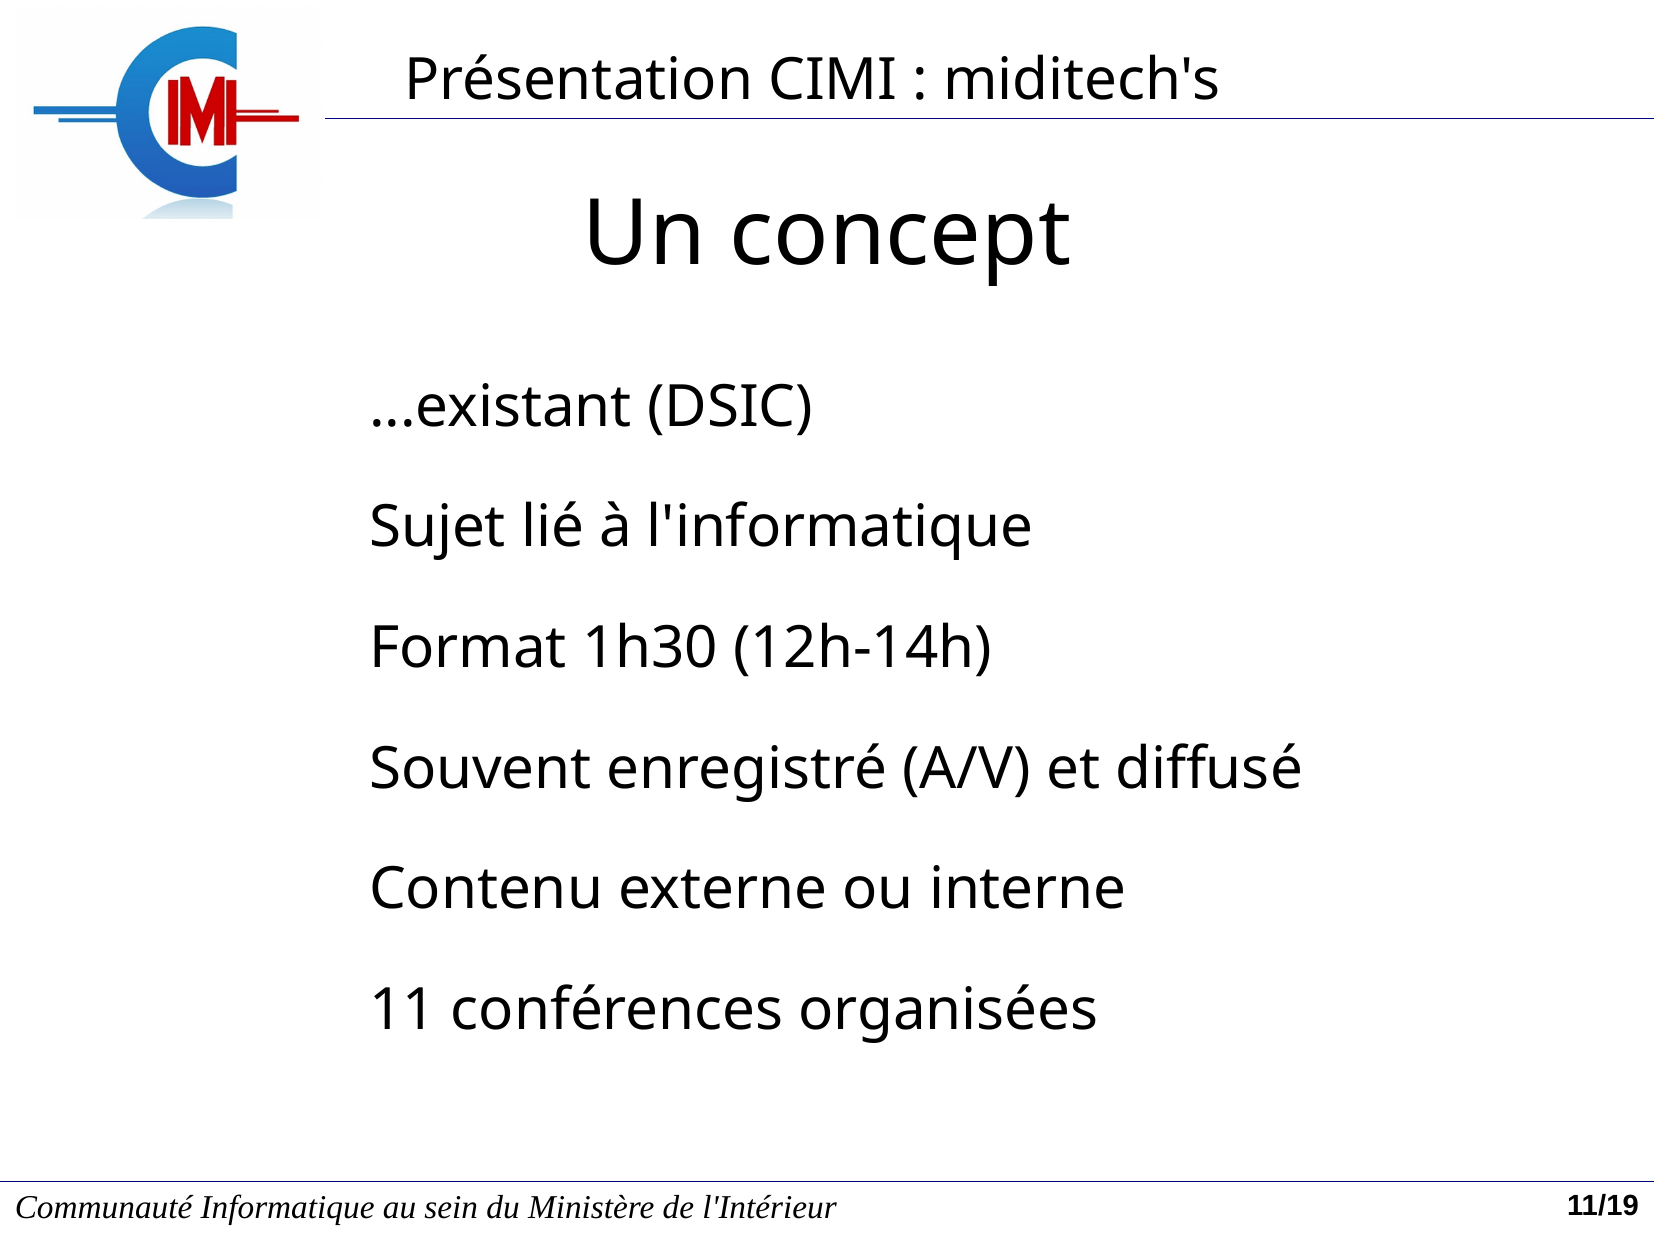

Présentation CIMI : miditech's
Un concept
...existant (DSIC)
Sujet lié à l'informatique
Format 1h30 (12h-14h)
Souvent enregistré (A/V) et diffusé
Contenu externe ou interne
11 conférences organisées